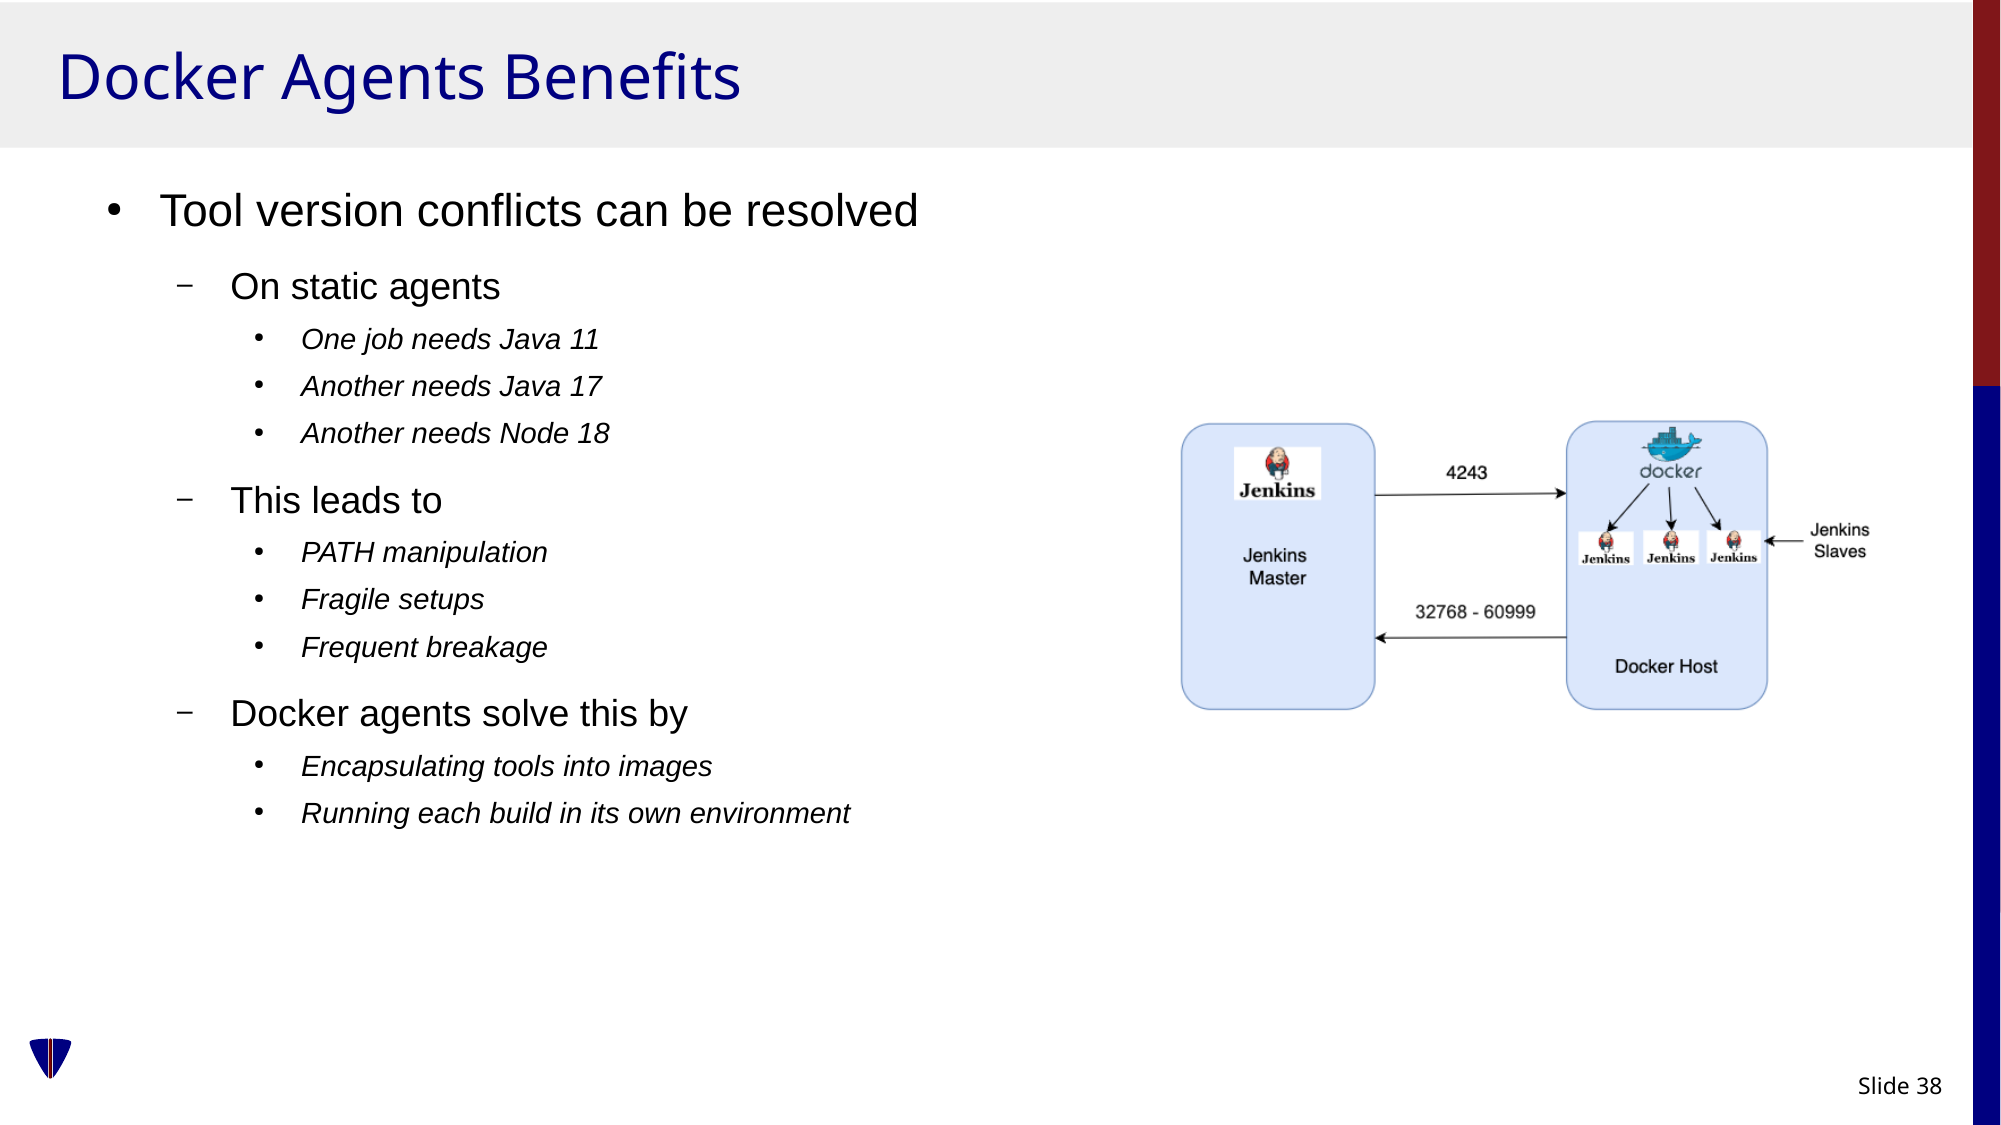

# Docker Agents Benefits
Tool version conflicts can be resolved
On static agents
One job needs Java 11
Another needs Java 17
Another needs Node 18
This leads to
PATH manipulation
Fragile setups
Frequent breakage
Docker agents solve this by
Encapsulating tools into images
Running each build in its own environment